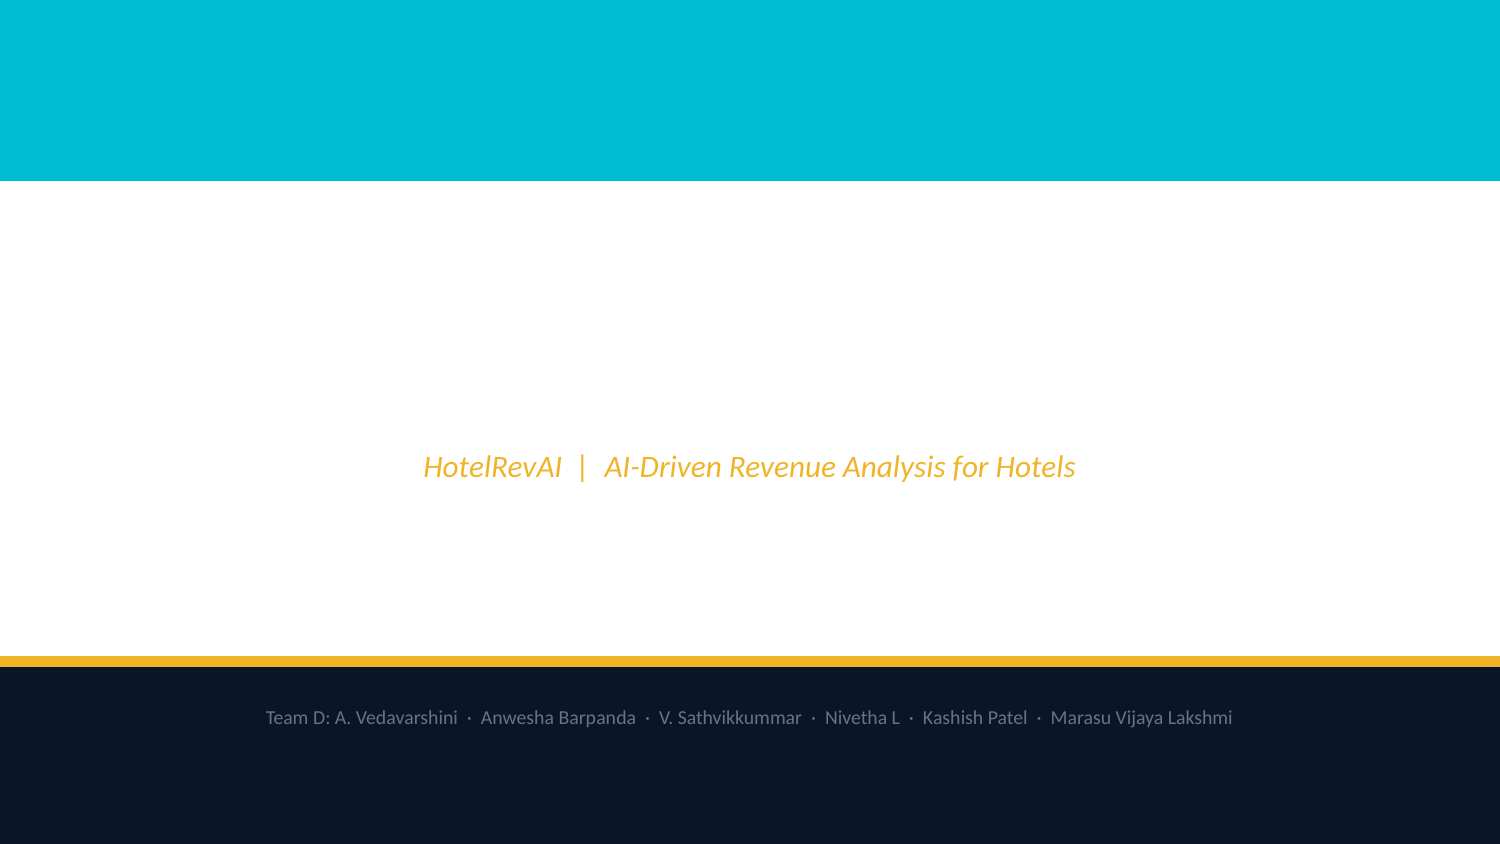

THANK YOU
HotelRevAI | AI-Driven Revenue Analysis for Hotels
Team D: A. Vedavarshini · Anwesha Barpanda · V. Sathvikkummar · Nivetha L · Kashish Patel · Marasu Vijaya Lakshmi